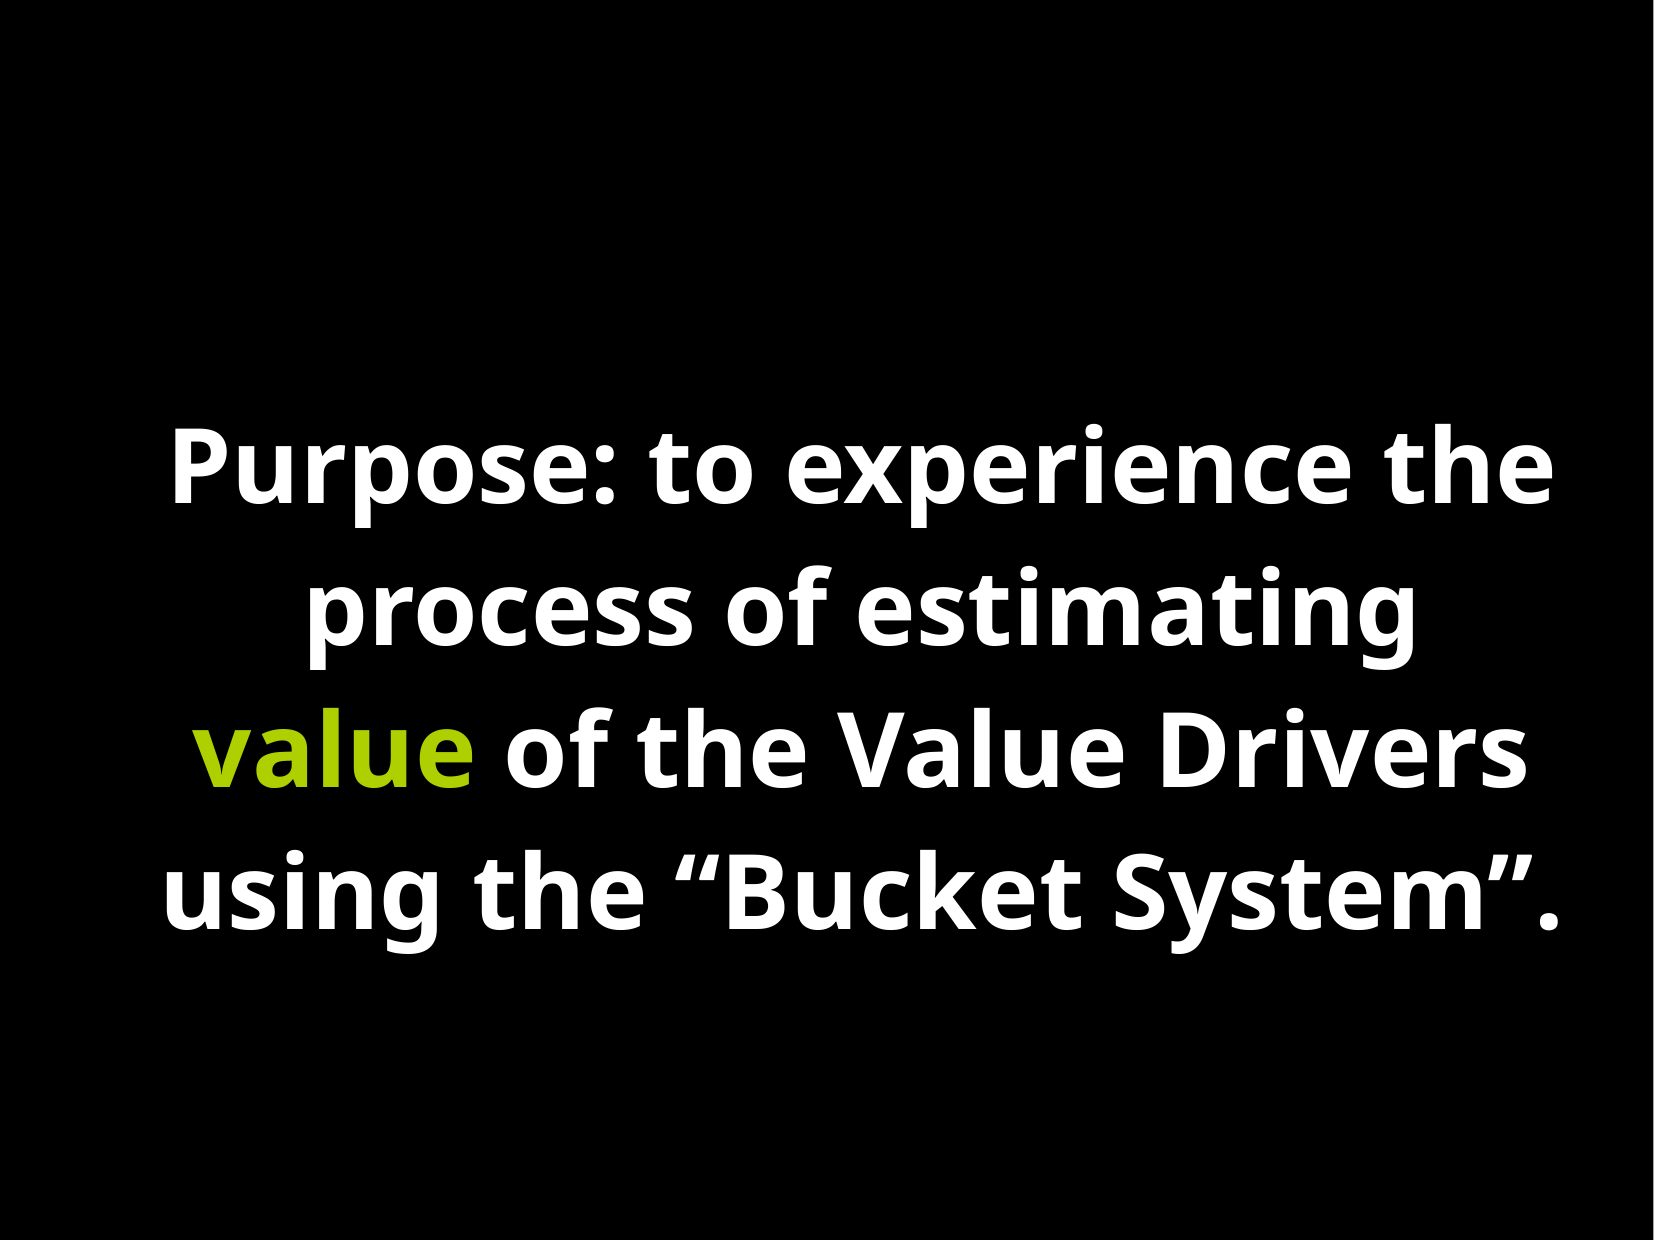

# Purpose: to experience the process of estimating value of the Value Drivers using the “Bucket System”.